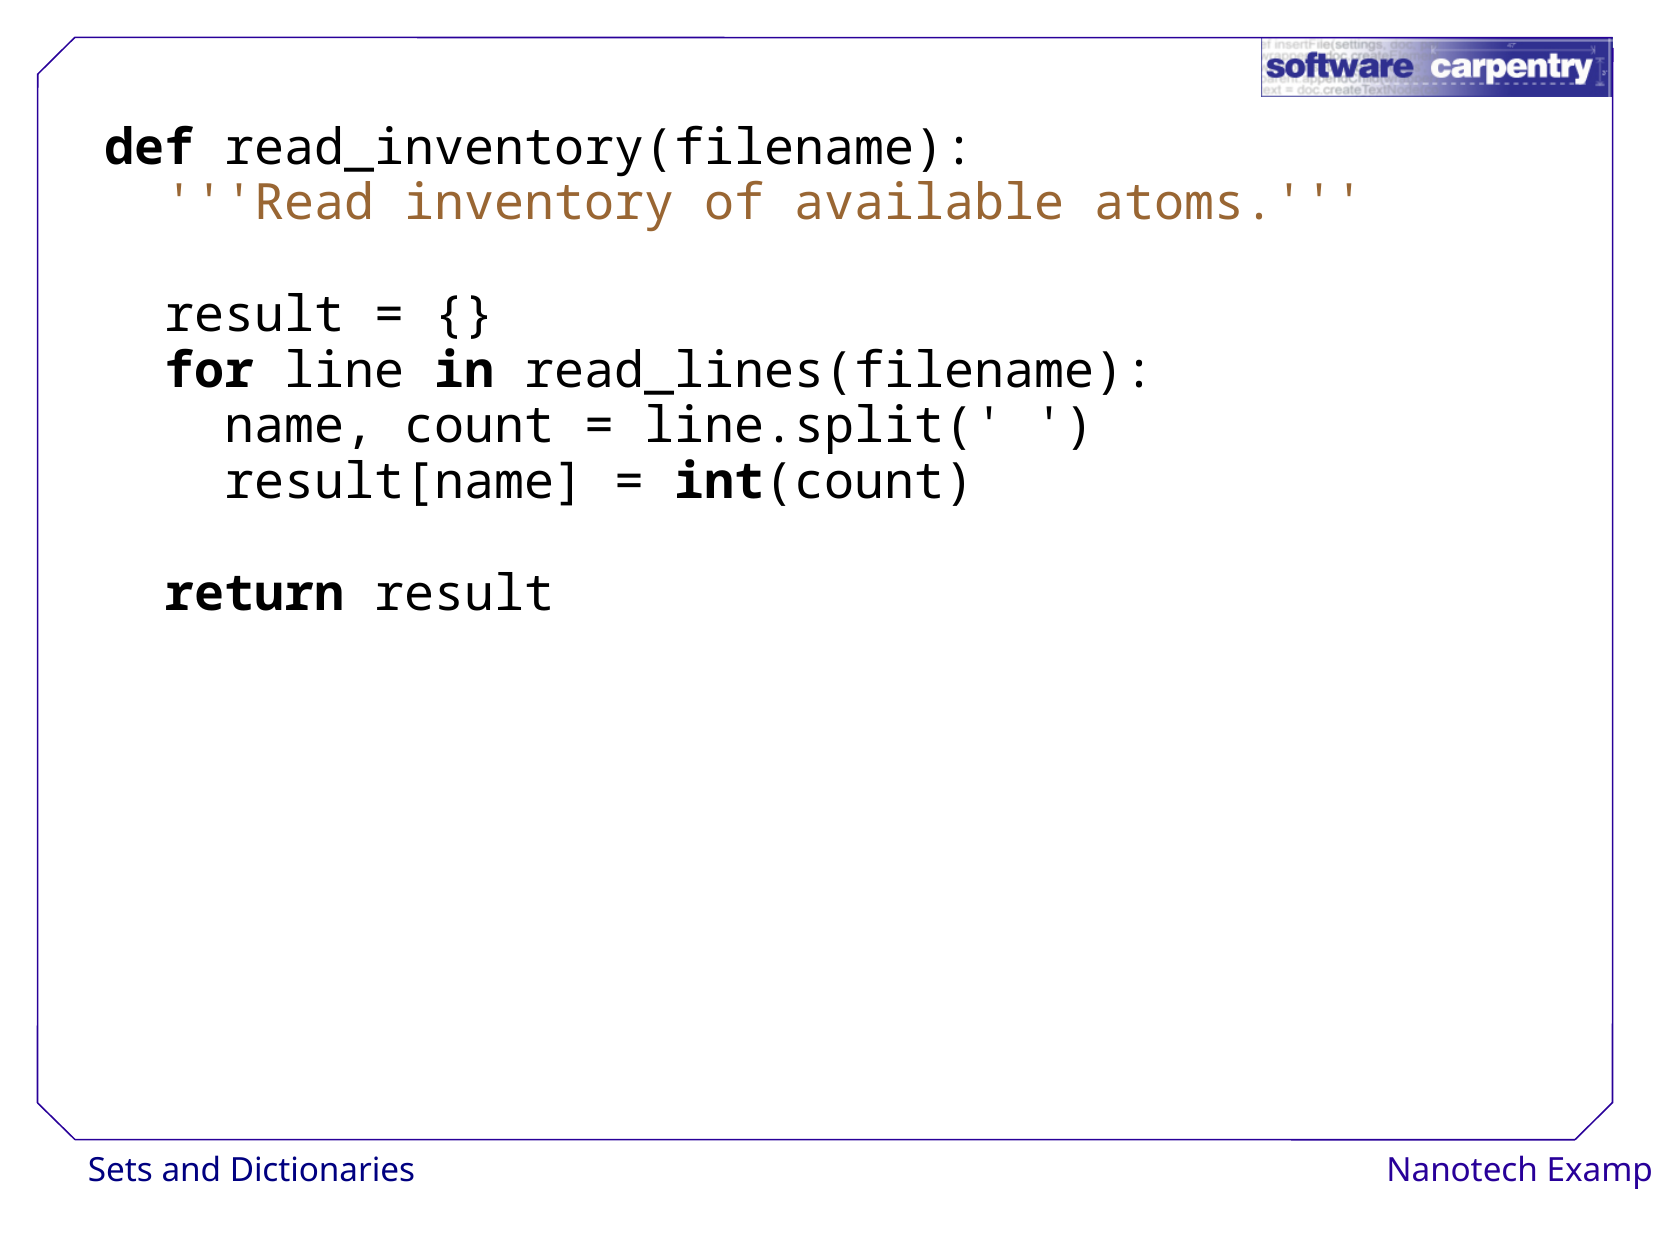

def read_inventory(filename):
 '''Read inventory of available atoms.'''
 result = {}
 for line in read_lines(filename):
 name, count = line.split(' ')
 result[name] = int(count)
 return result